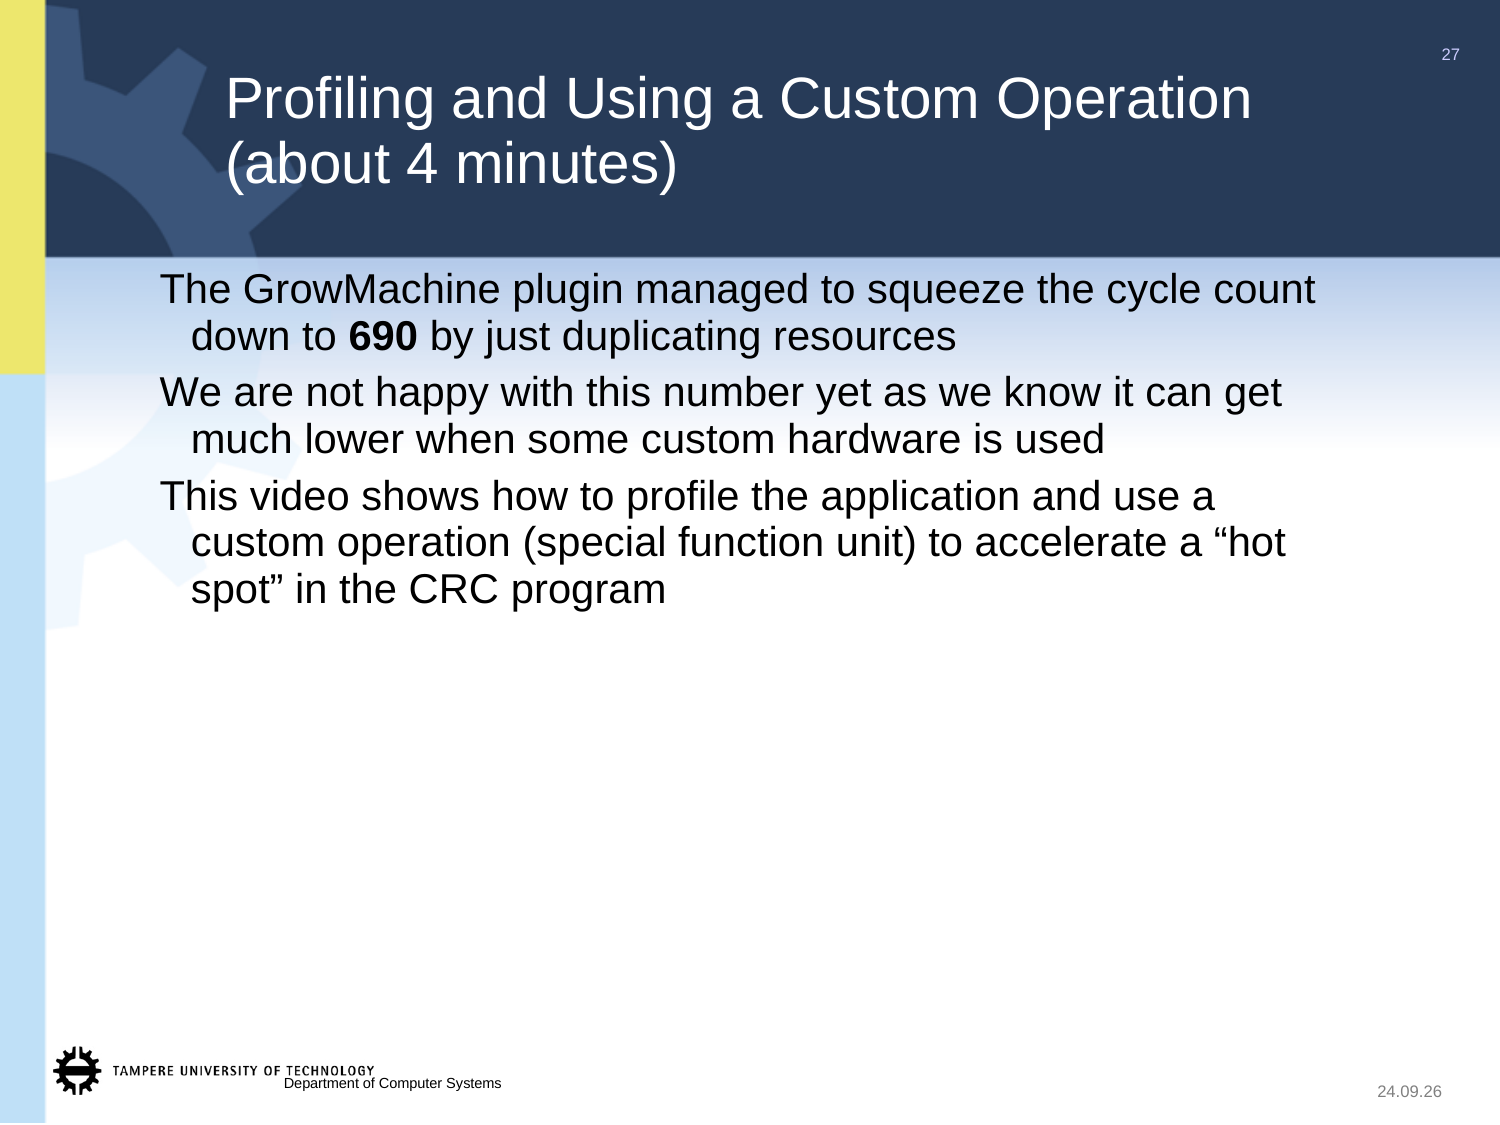

# Profiling and Using a Custom Operation (about 4 minutes)
27
The GrowMachine plugin managed to squeeze the cycle count down to 690 by just duplicating resources
We are not happy with this number yet as we know it can get much lower when some custom hardware is used
This video shows how to profile the application and use a custom operation (special function unit) to accelerate a “hot spot” in the CRC program